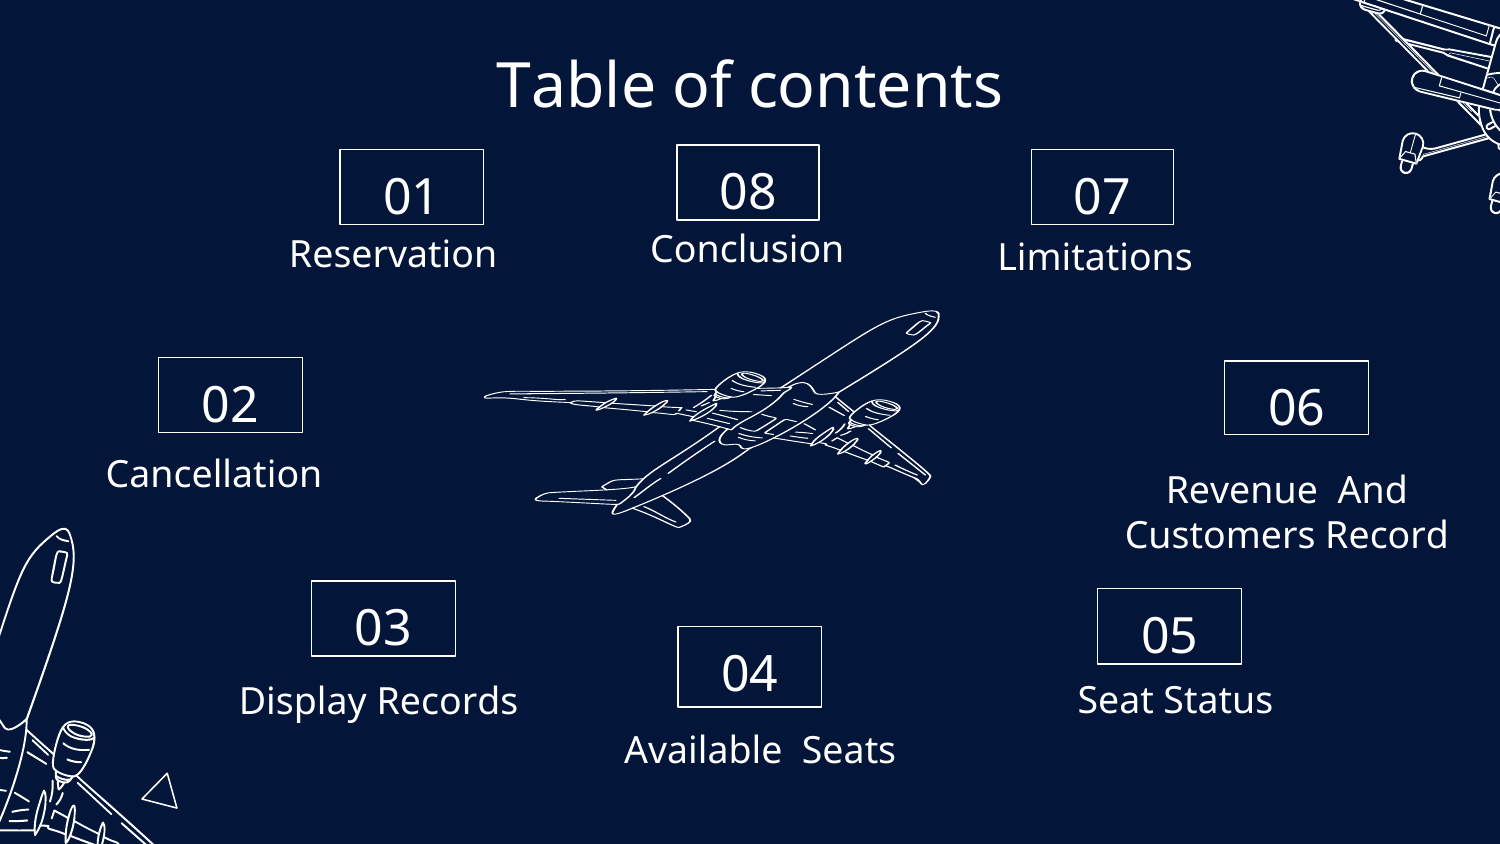

# Table of contents
08
01
07
Conclusion
Reservation
Limitations
02
06
Cancellation
Revenue And Customers Record
03
05
04
Seat Status
Display Records
Available Seats